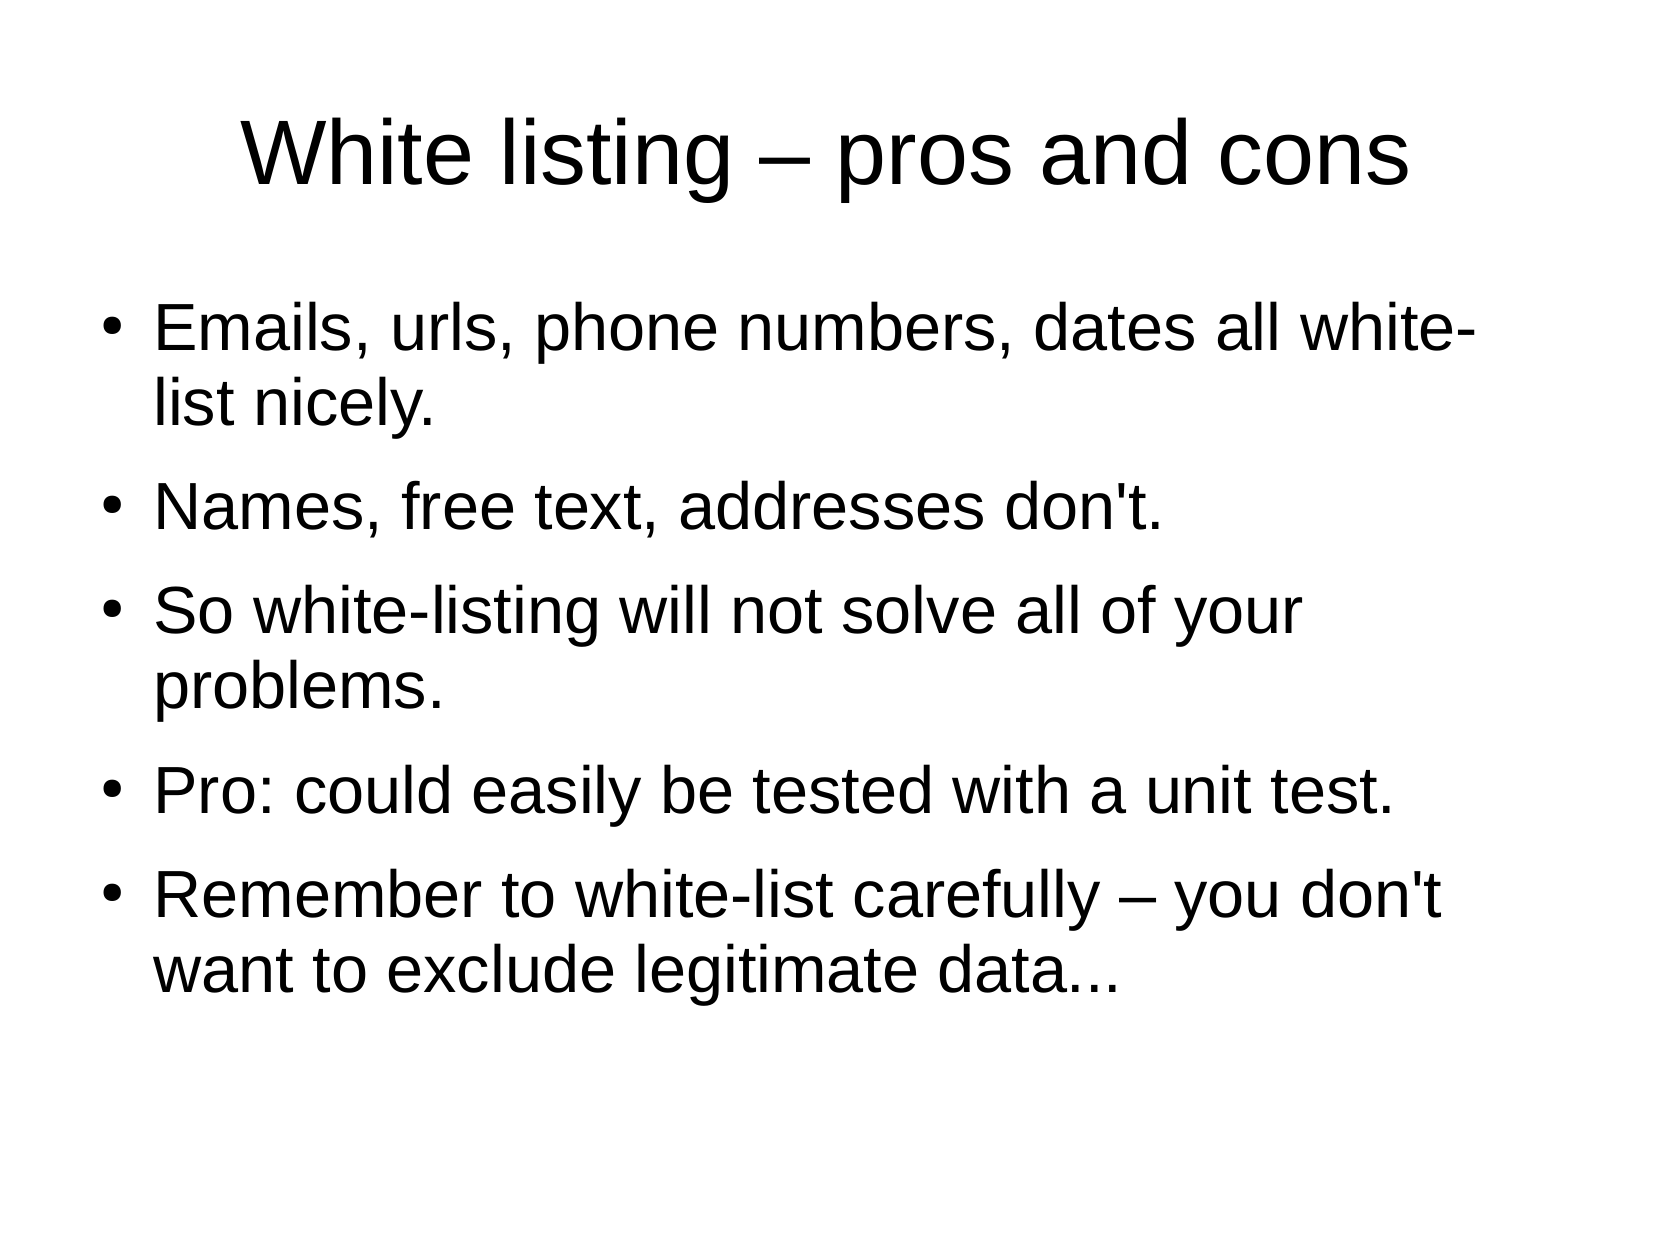

# White listing – pros and cons
Emails, urls, phone numbers, dates all white-list nicely.
Names, free text, addresses don't.
So white-listing will not solve all of your problems.
Pro: could easily be tested with a unit test.
Remember to white-list carefully – you don't want to exclude legitimate data...